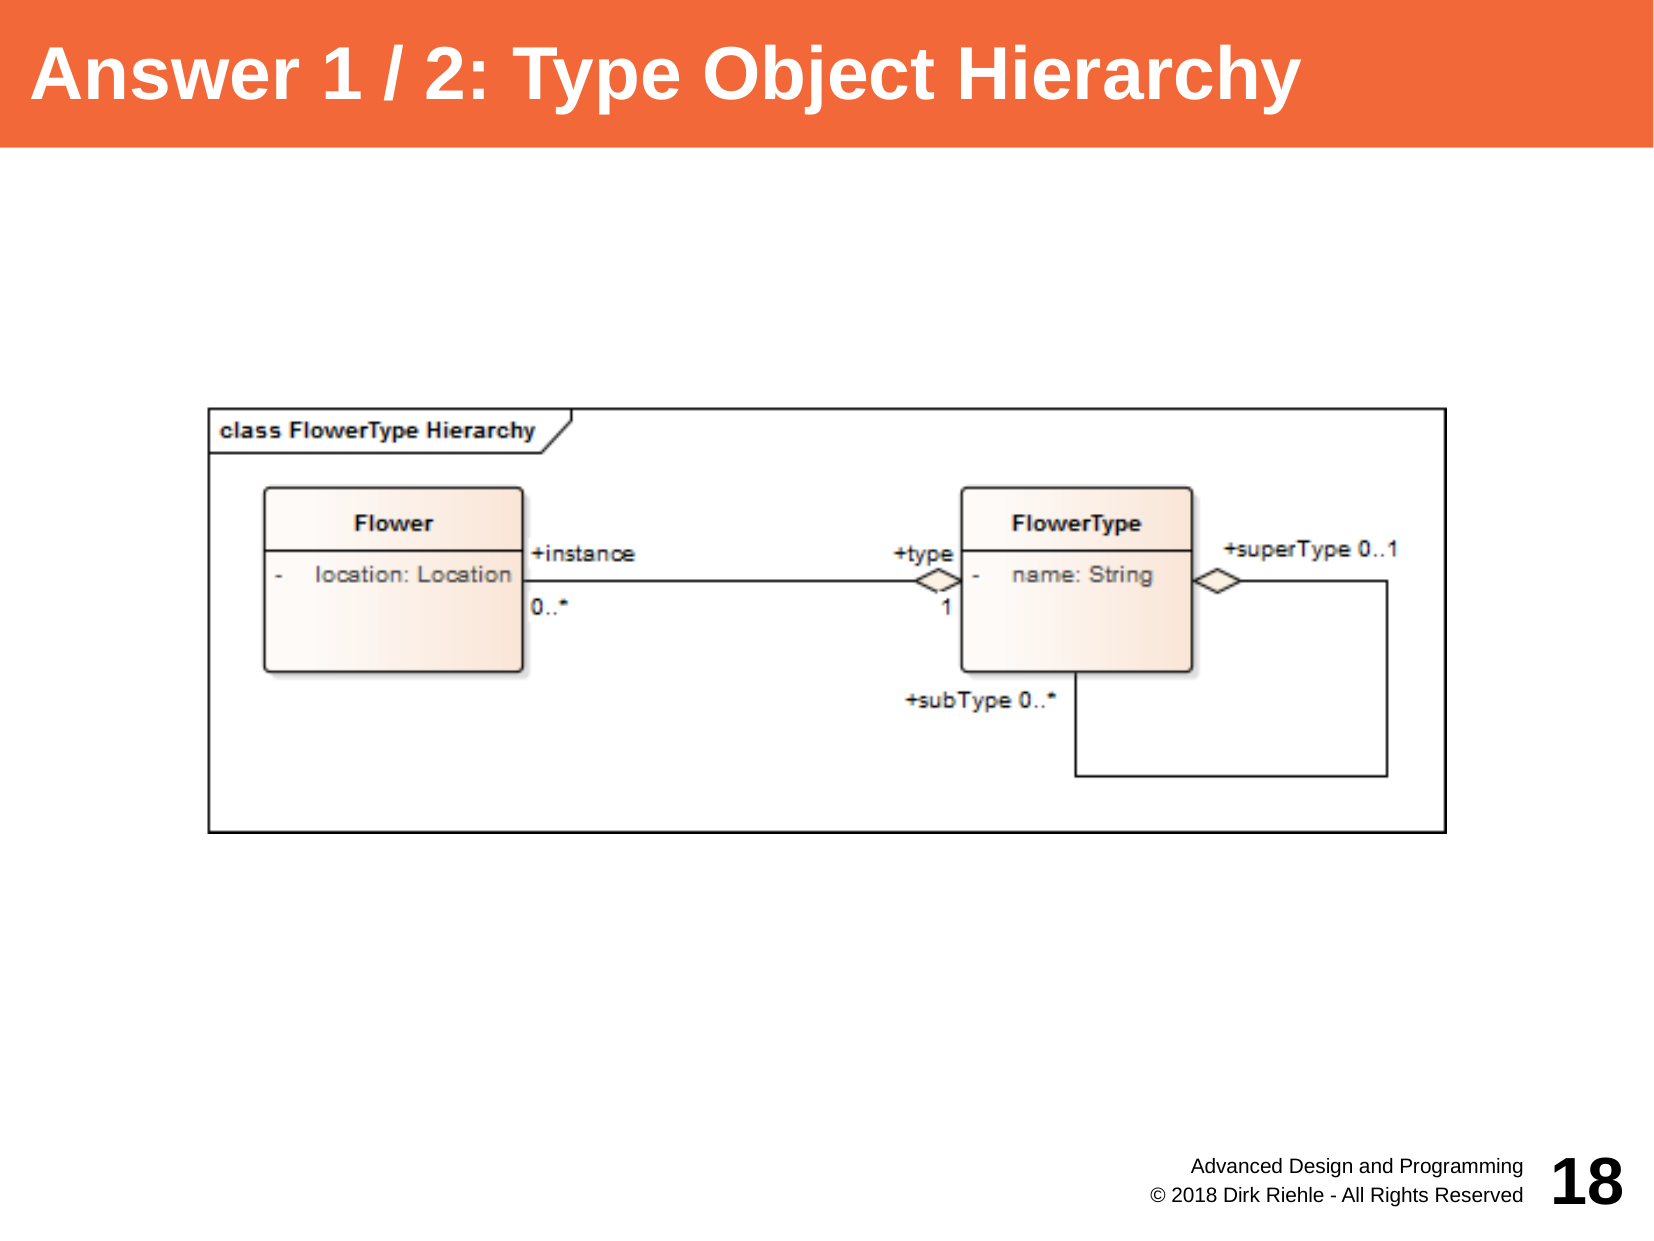

# Answer 1 / 2: Type Object Hierarchy
Advanced Design and Programming
18
© 2018 Dirk Riehle - All Rights Reserved